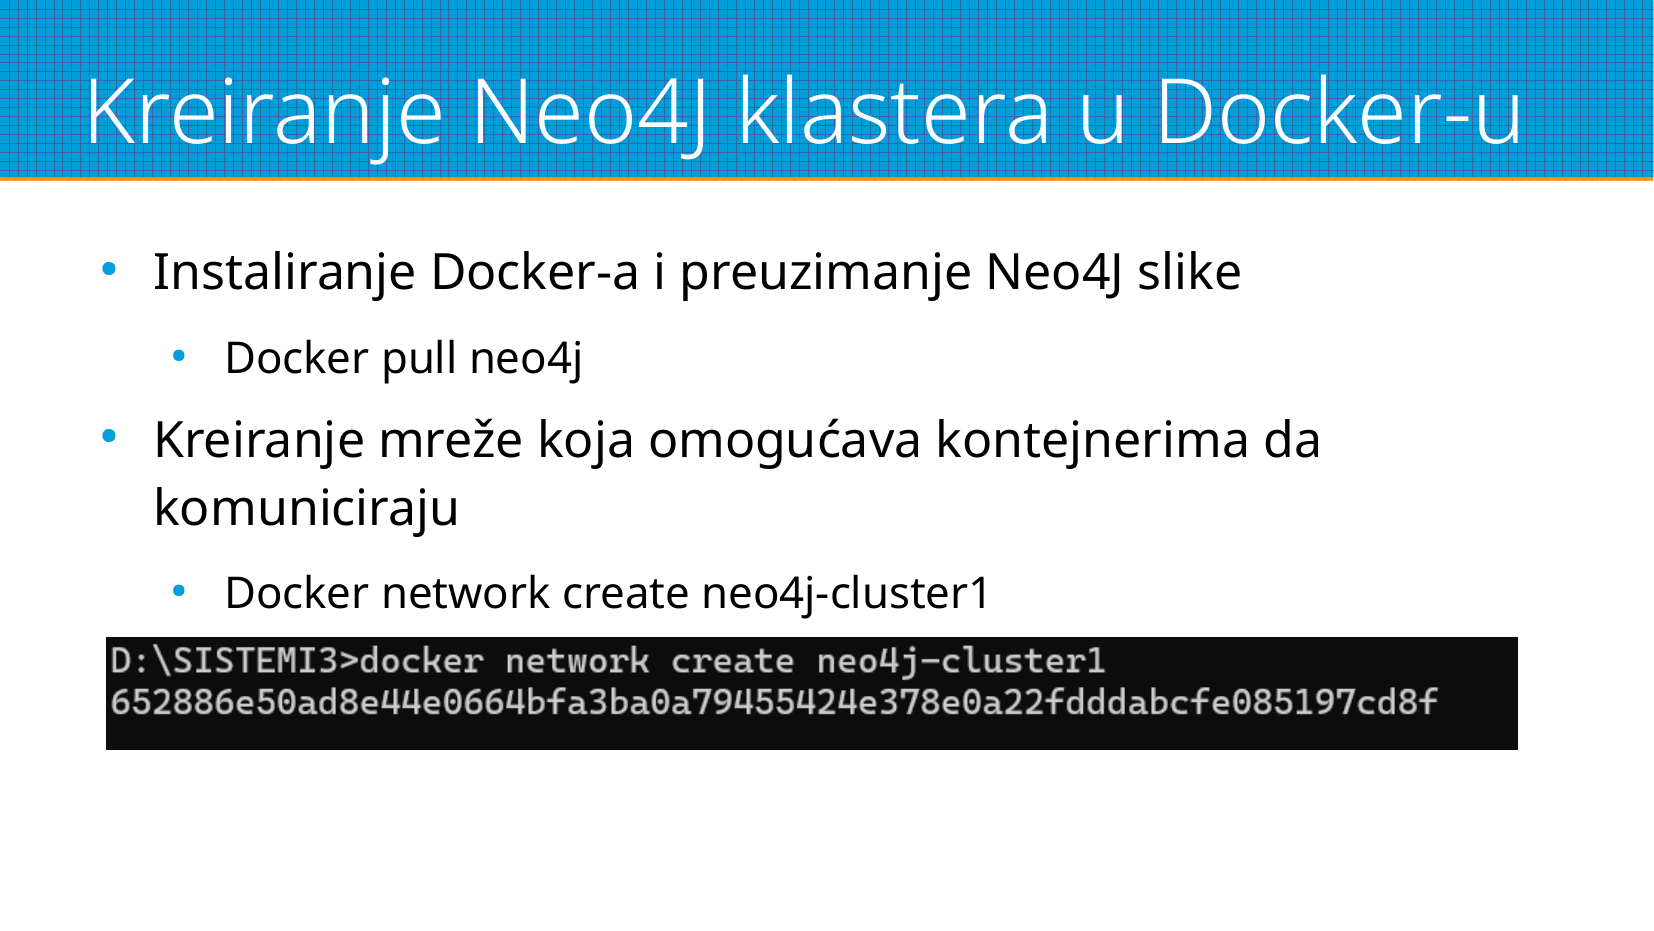

# Kreiranje Neo4J klastera u Docker-u
Instaliranje Docker-a i preuzimanje Neo4J slike
Docker pull neo4j
Kreiranje mreže koja omogućava kontejnerima da komuniciraju
Docker network create neo4j-cluster1